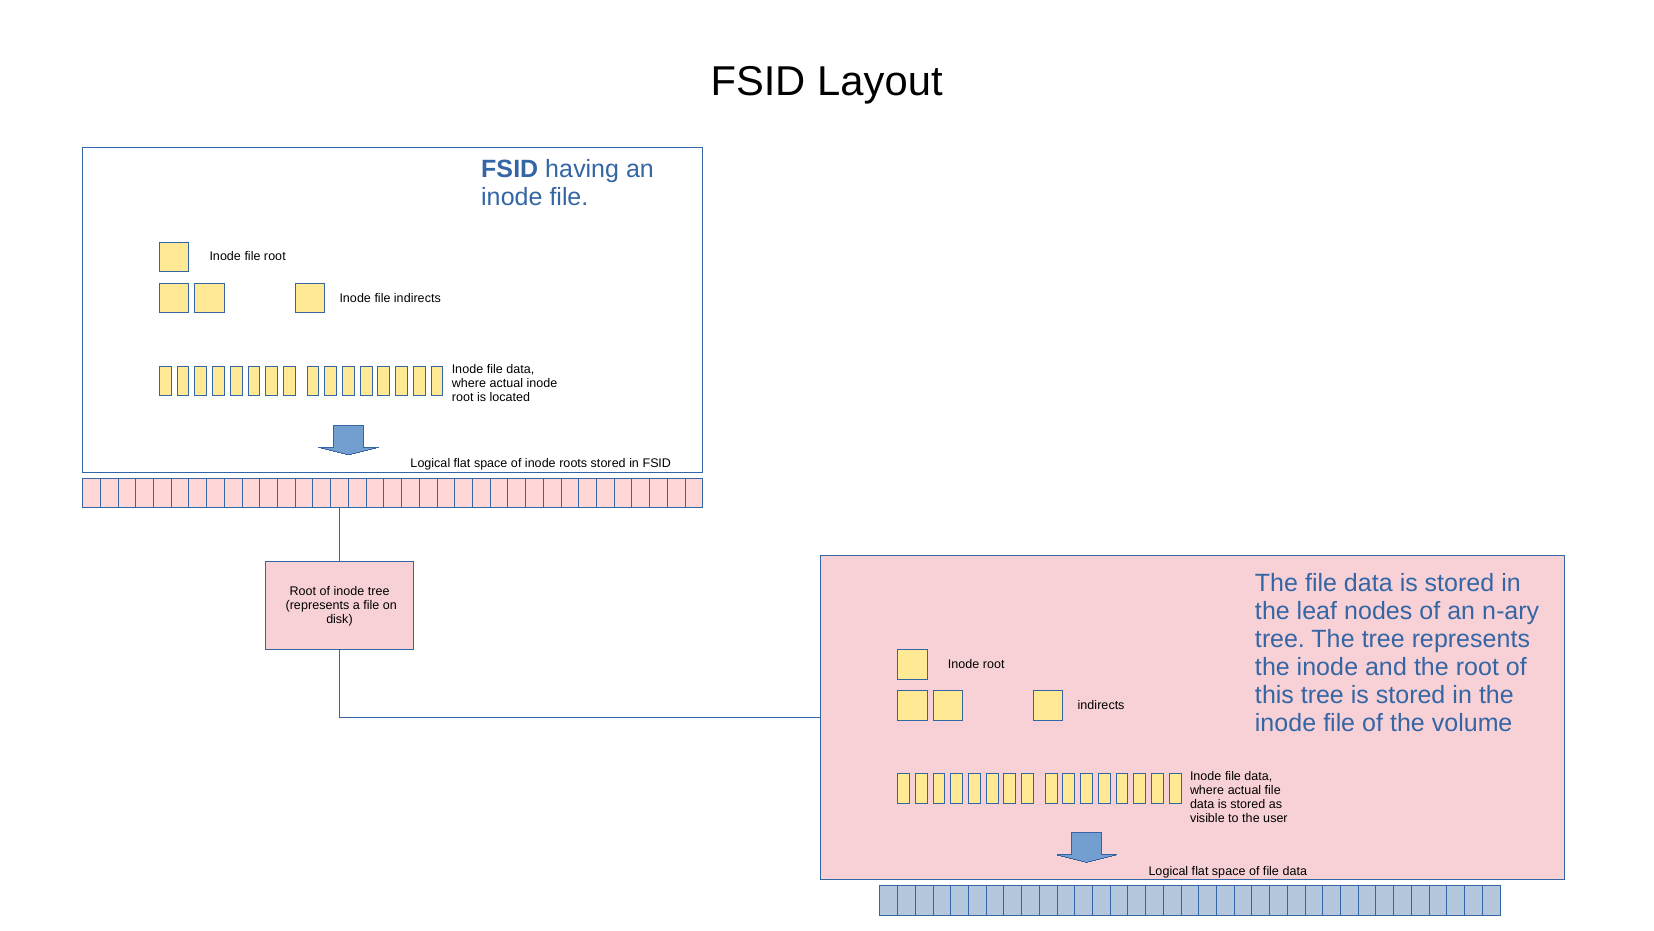

# FSID Layout
FSID is a volume, and hence has an inode file which has the roots of all the inodes in this volume.
FSID having an inode file.
Inode file root
Inode file root
Inode file indirects
Inode file indirects
Inode file data, where actual inode root is located
Inode file data, where actual inode root is located
Logical flat space of inode roots stored in FSID
Logical flat space of inode roots stored in FSID
FSID is a volume, and hence has an inode file which has the roots of all the inodes in this volume.
Root of inode tree
 (represents a file on disk)
The file data is stored in the leaf nodes of an n-ary tree. The tree represents the inode and the root of this tree is stored in the inode file of the volume
Inode file root
Inode root
Inode file indirects
indirects
Inode file data, where actual inode root is located
Inode file data, where actual file data is stored as visible to the user
Logical flat space of inode roots stored in FSID
Logical flat space of file data